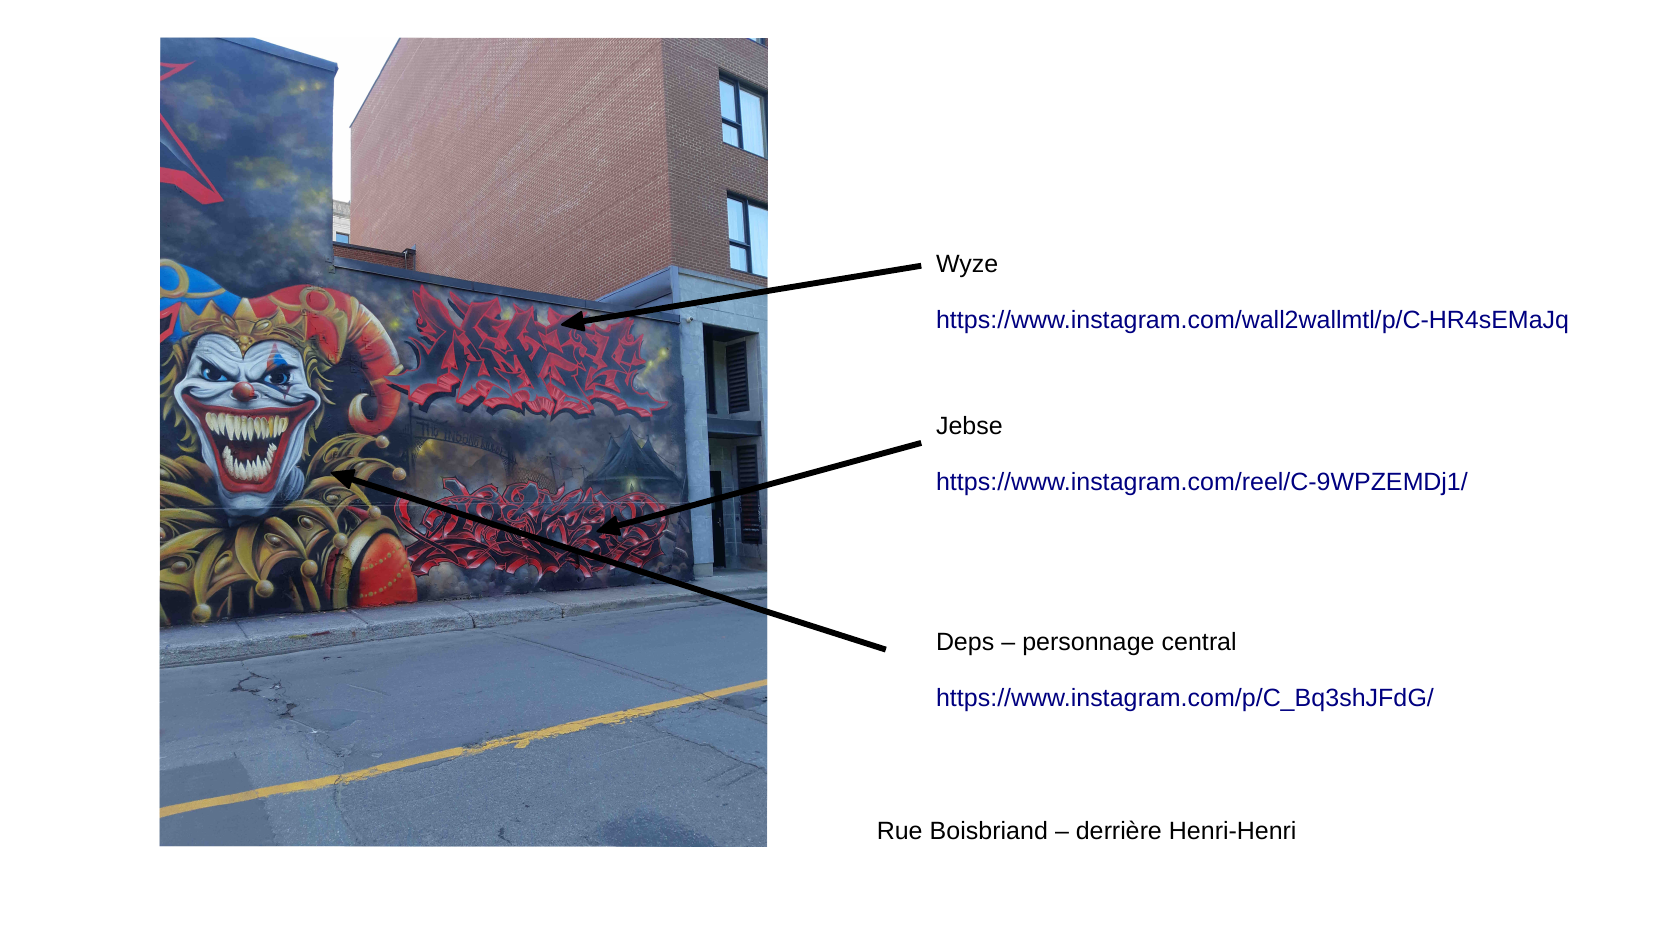

Wyze
https://www.instagram.com/wall2wallmtl/p/C-HR4sEMaJq
Jebse
https://www.instagram.com/reel/C-9WPZEMDj1/
Deps – personnage central
https://www.instagram.com/p/C_Bq3shJFdG/
Rue Boisbriand – derrière Henri-Henri